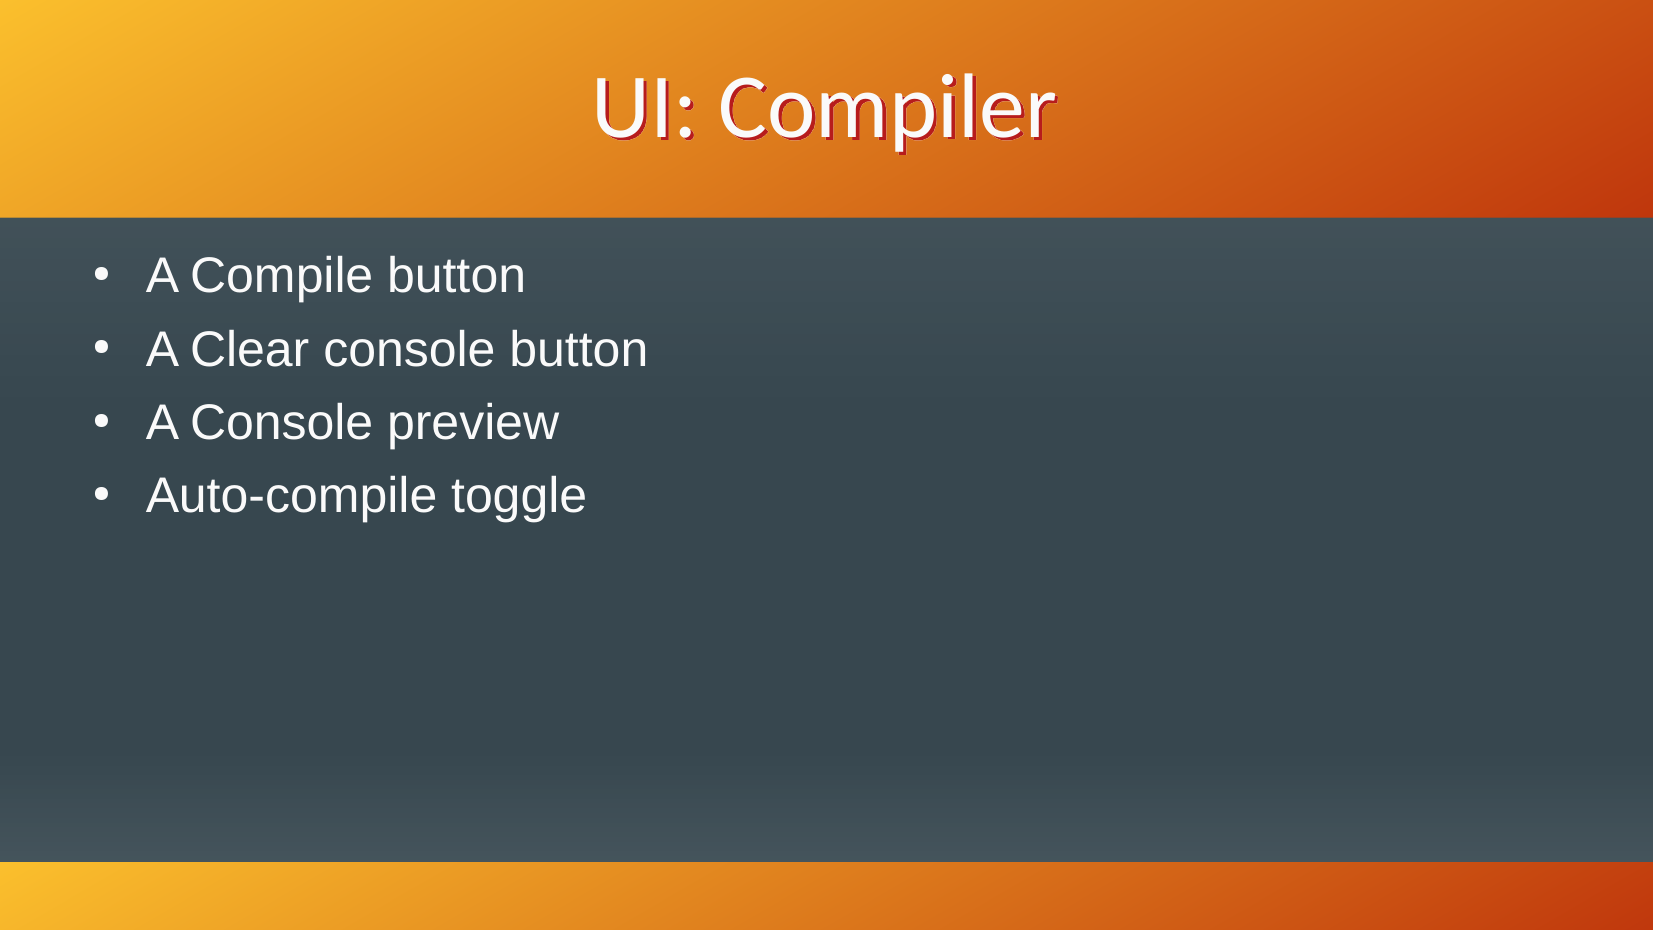

# UI: Compiler
A Compile button
A Clear console button
A Console preview
Auto-compile toggle